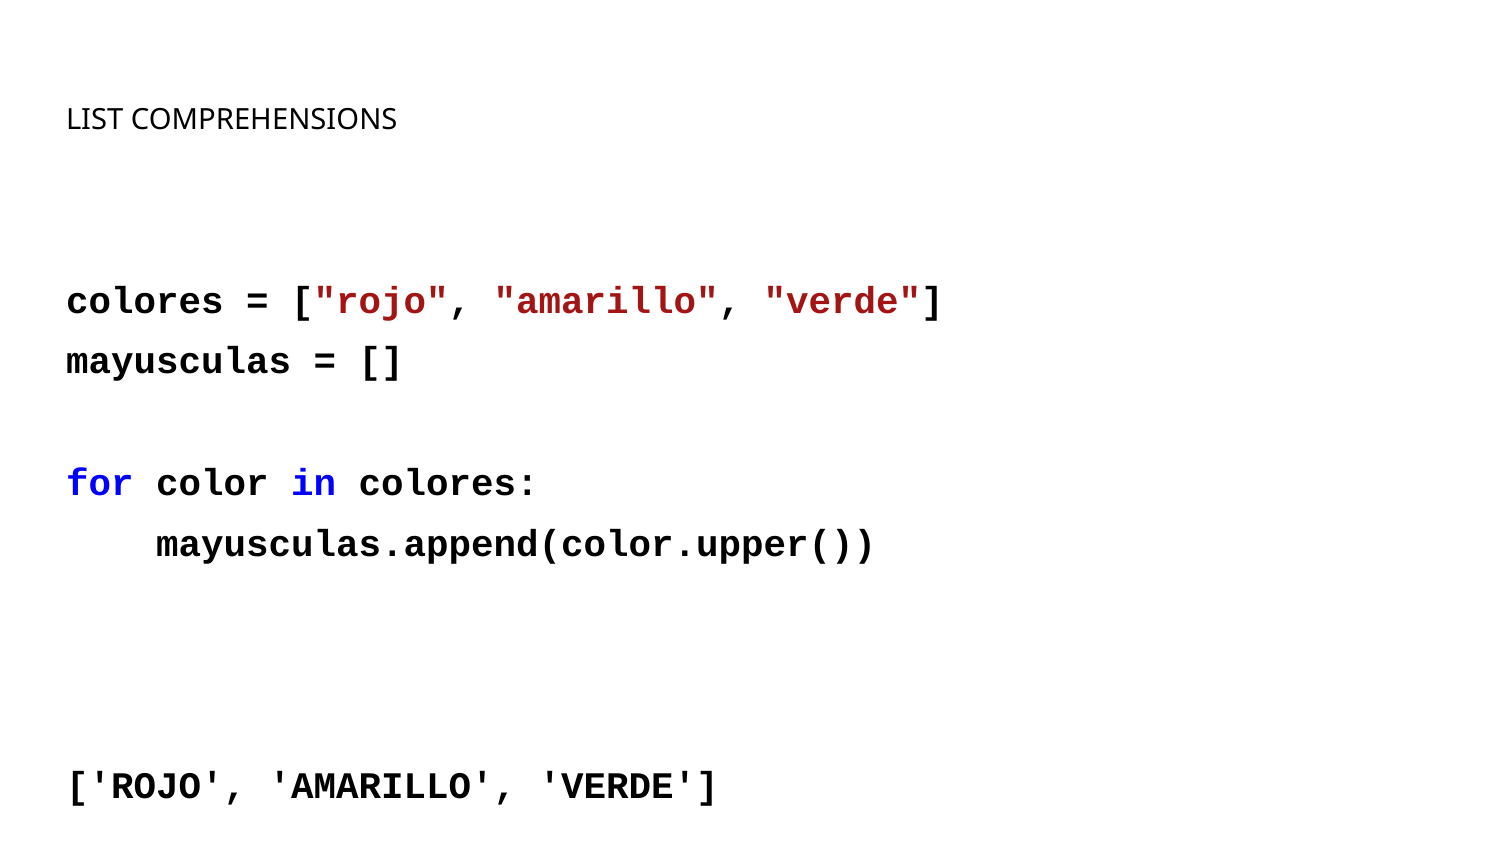

# LIST COMPREHENSIONS
colores = ["rojo", "amarillo", "verde"]
mayusculas = []
for color in colores:
 mayusculas.append(color.upper())
['ROJO', 'AMARILLO', 'VERDE']